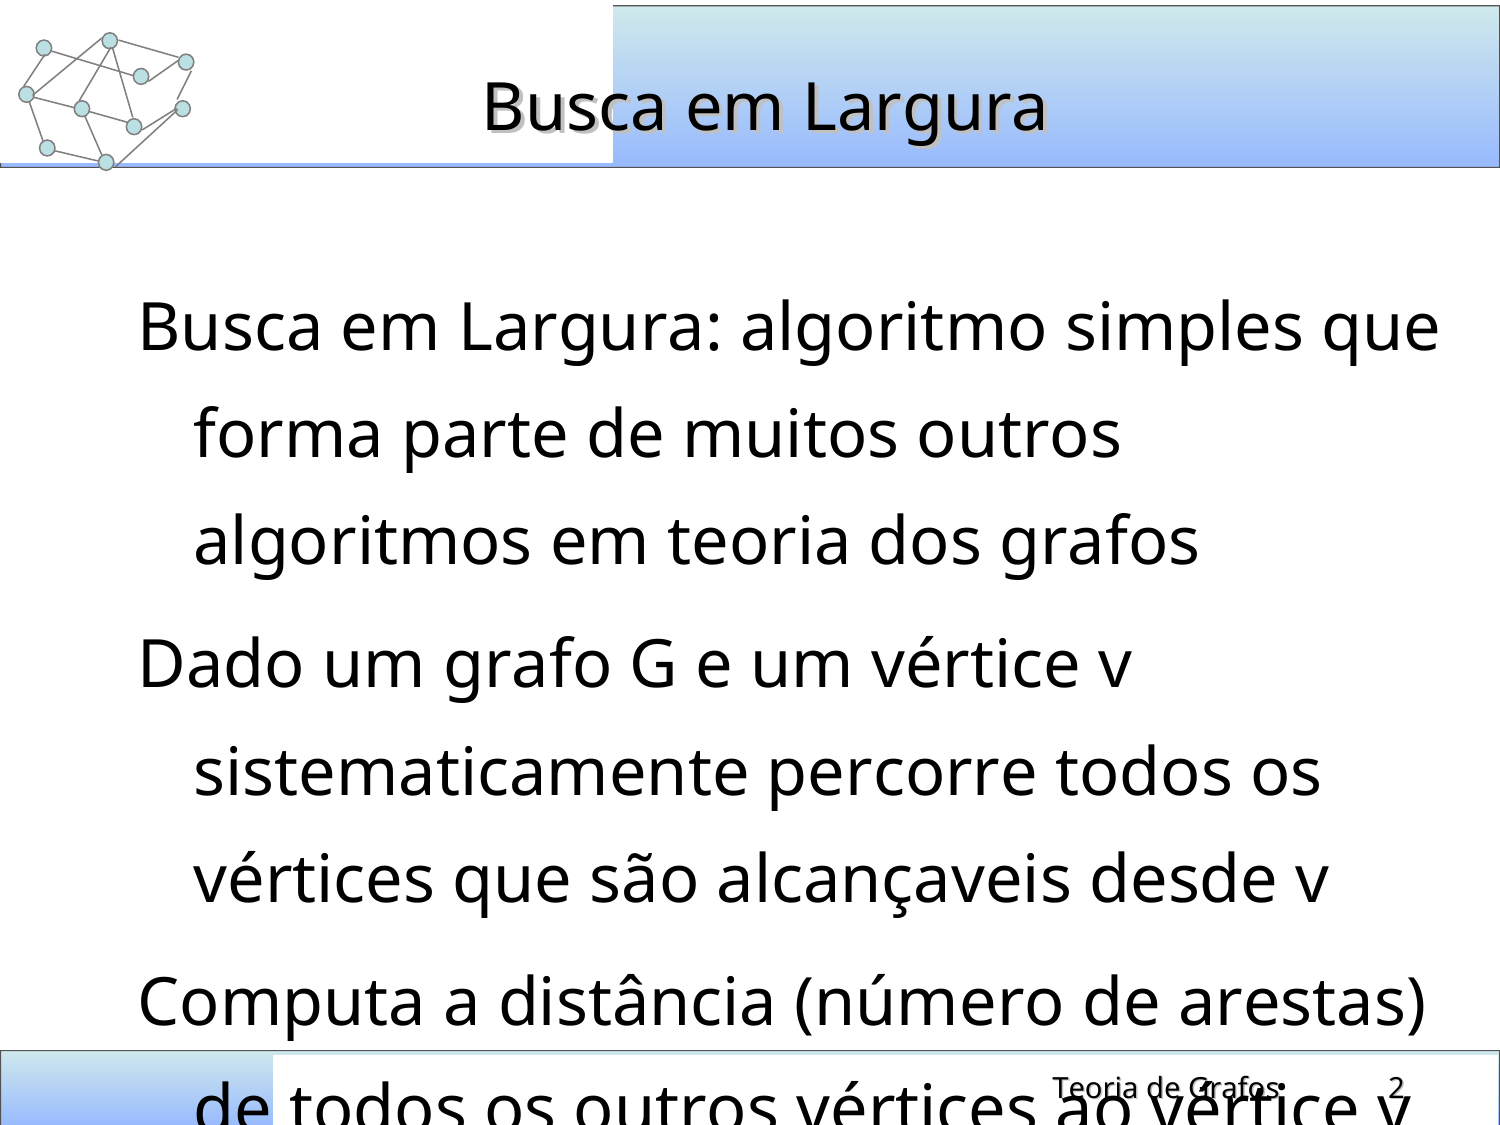

# Busca em Largura
Busca em Largura: algoritmo simples que forma parte de muitos outros algoritmos em teoria dos grafos
Dado um grafo G e um vértice v sistematicamente percorre todos os vértices que são alcançaveis desde v
Computa a distância (número de arestas) de todos os outros vértices ao vértice v
2